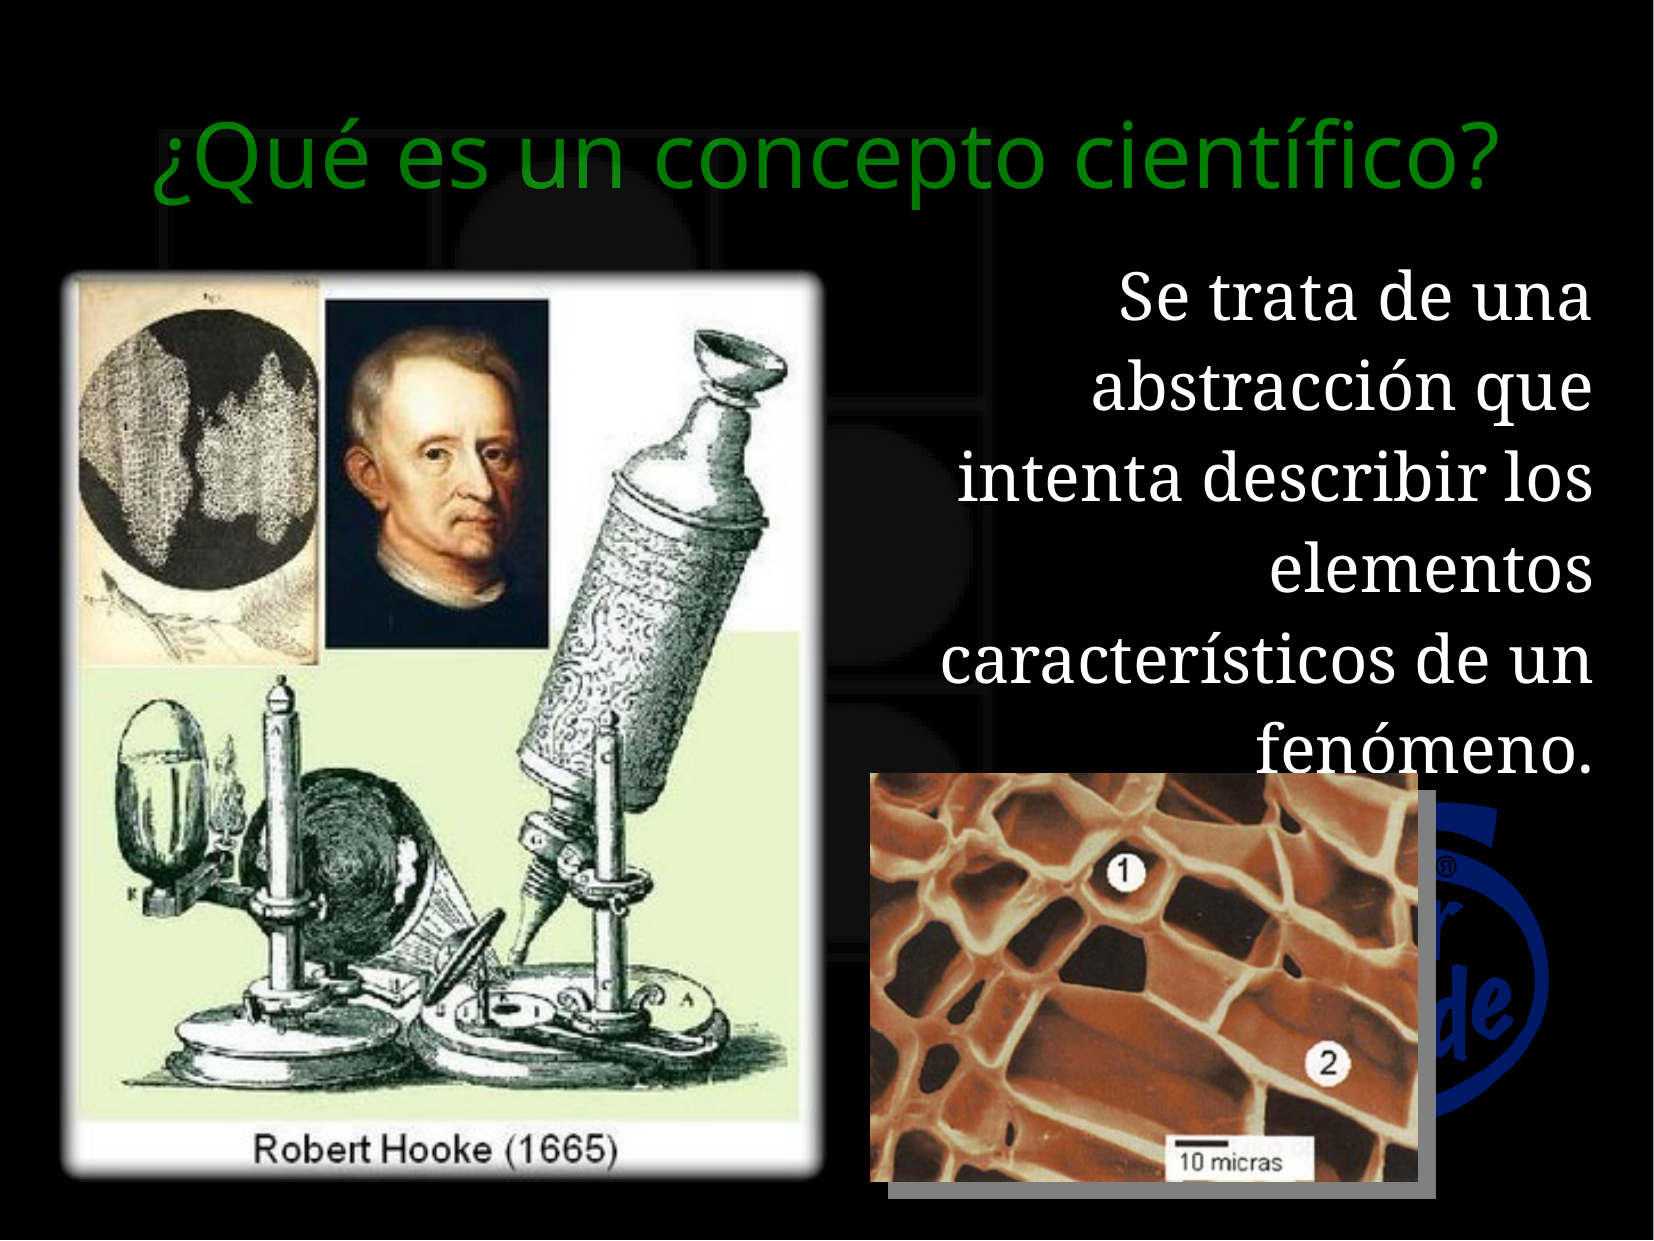

# ¿Qué es un concepto científico?
Se trata de una abstracción que intenta describir los elementos característicos de un fenómeno.